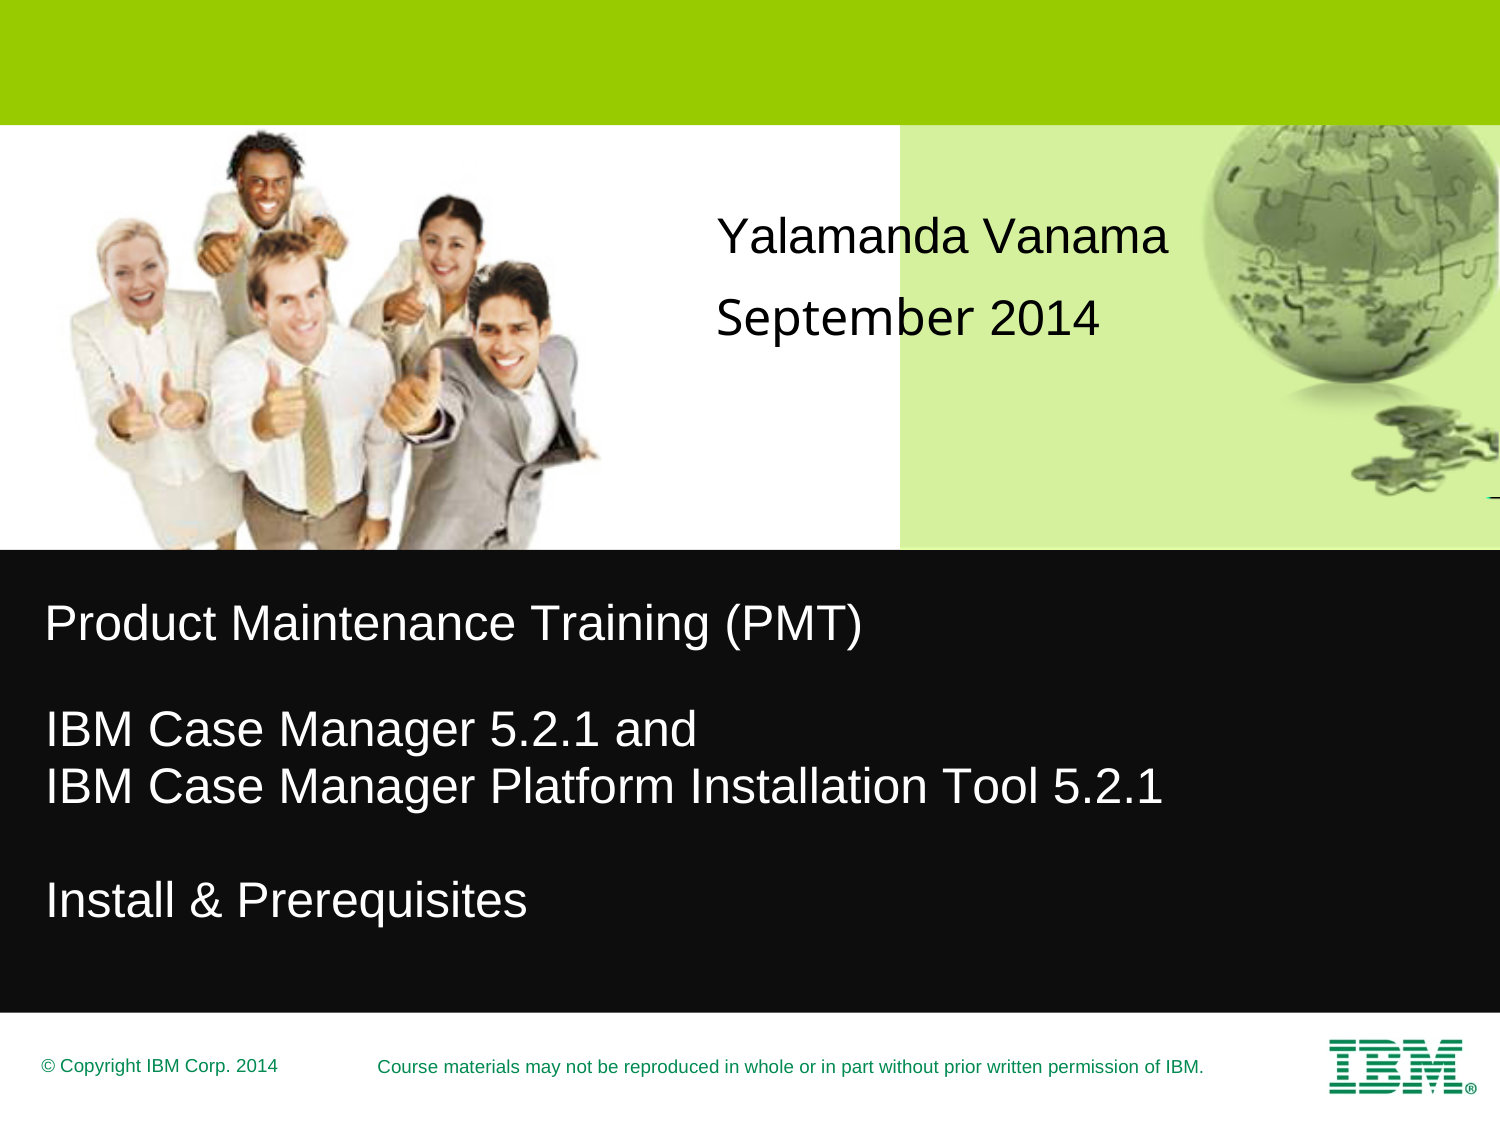

Yalamanda Vanama
September 2014
Product Maintenance Training (PMT)
IBM Case Manager 5.2.1 and
IBM Case Manager Platform Installation Tool 5.2.1
Install & Prerequisites